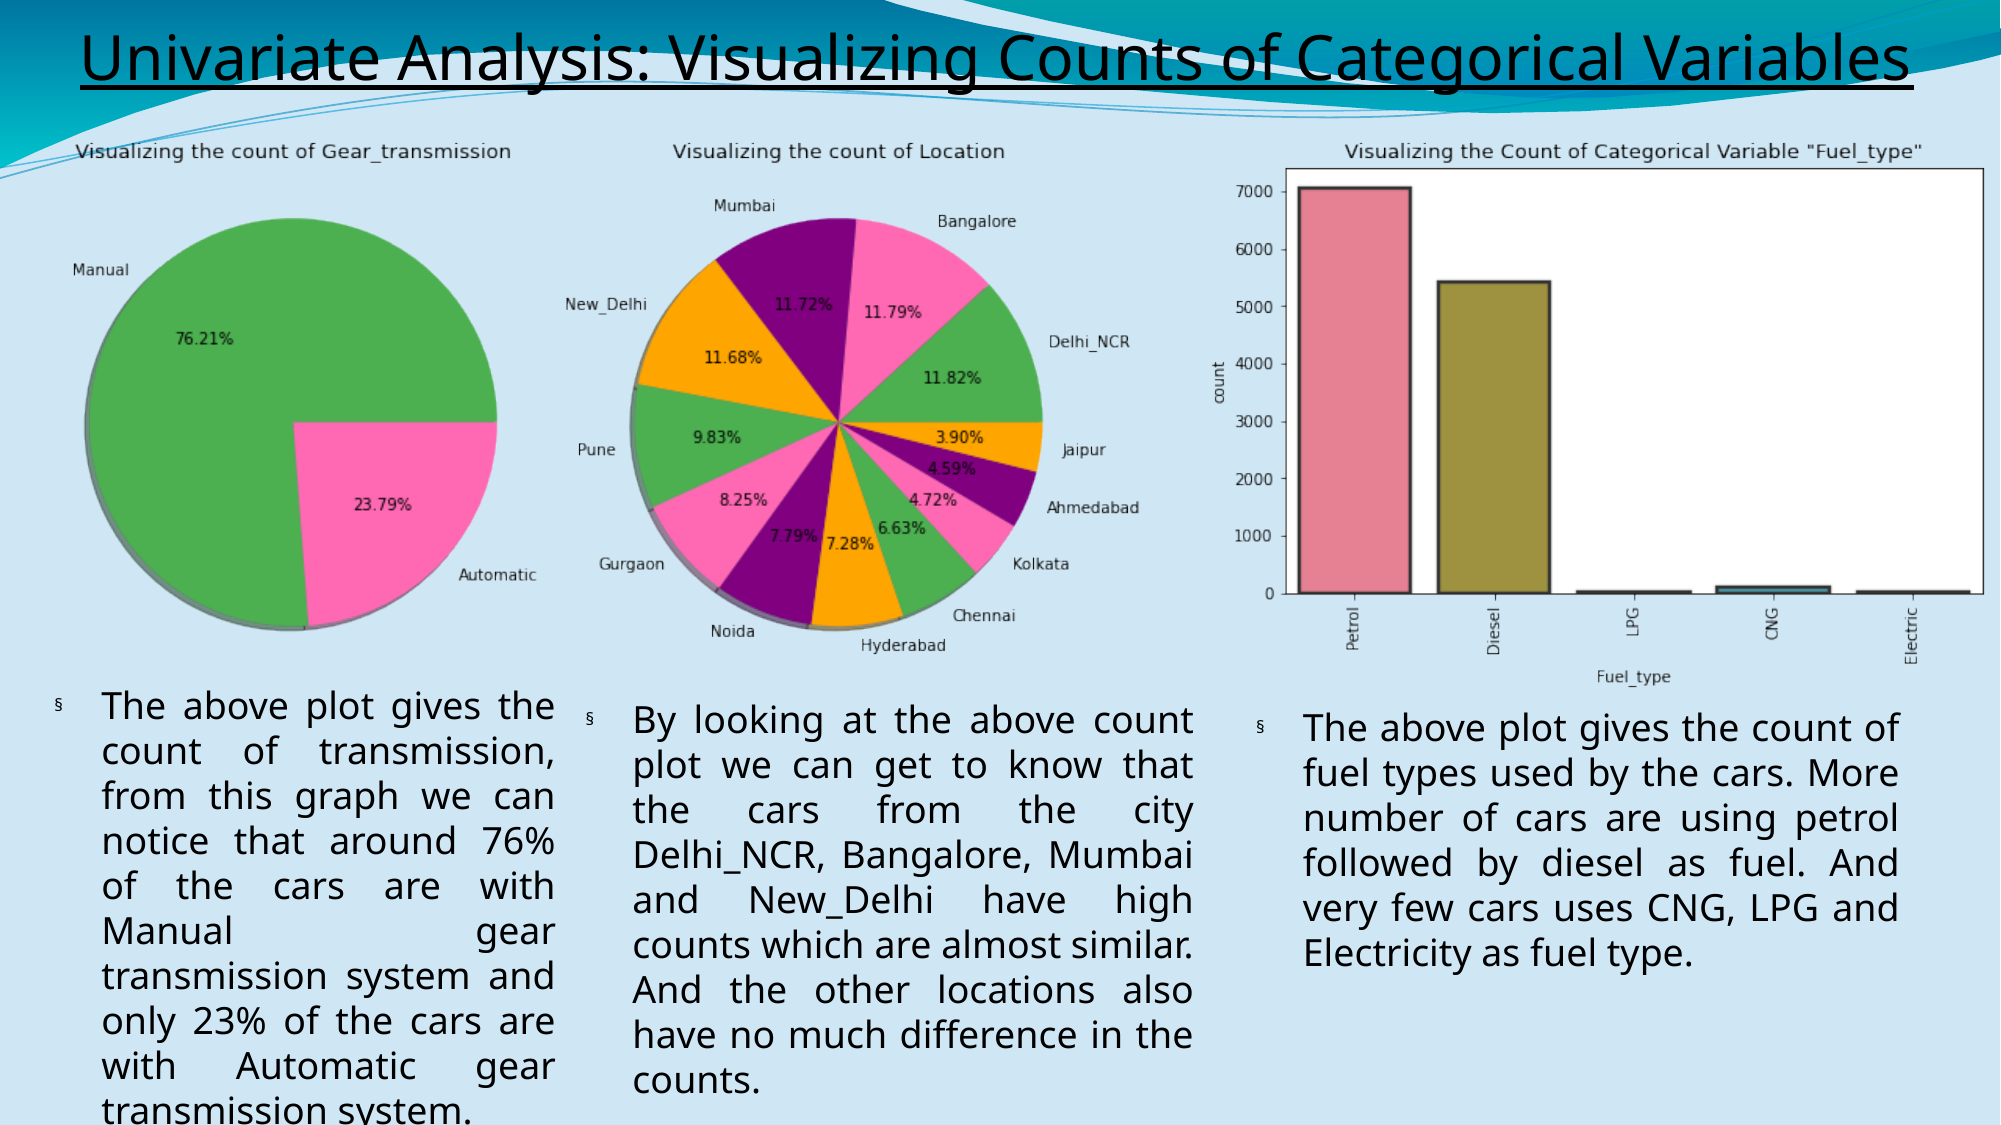

Univariate Analysis: Visualizing Counts of Categorical Variables
The above plot gives the count of transmission, from this graph we can notice that around 76% of the cars are with Manual gear transmission system and only 23% of the cars are with Automatic gear transmission system.
By looking at the above count plot we can get to know that the cars from the city Delhi_NCR, Bangalore, Mumbai and New_Delhi have high counts which are almost similar. And the other locations also have no much difference in the counts.
The above plot gives the count of fuel types used by the cars. More number of cars are using petrol followed by diesel as fuel. And very few cars uses CNG, LPG and Electricity as fuel type.